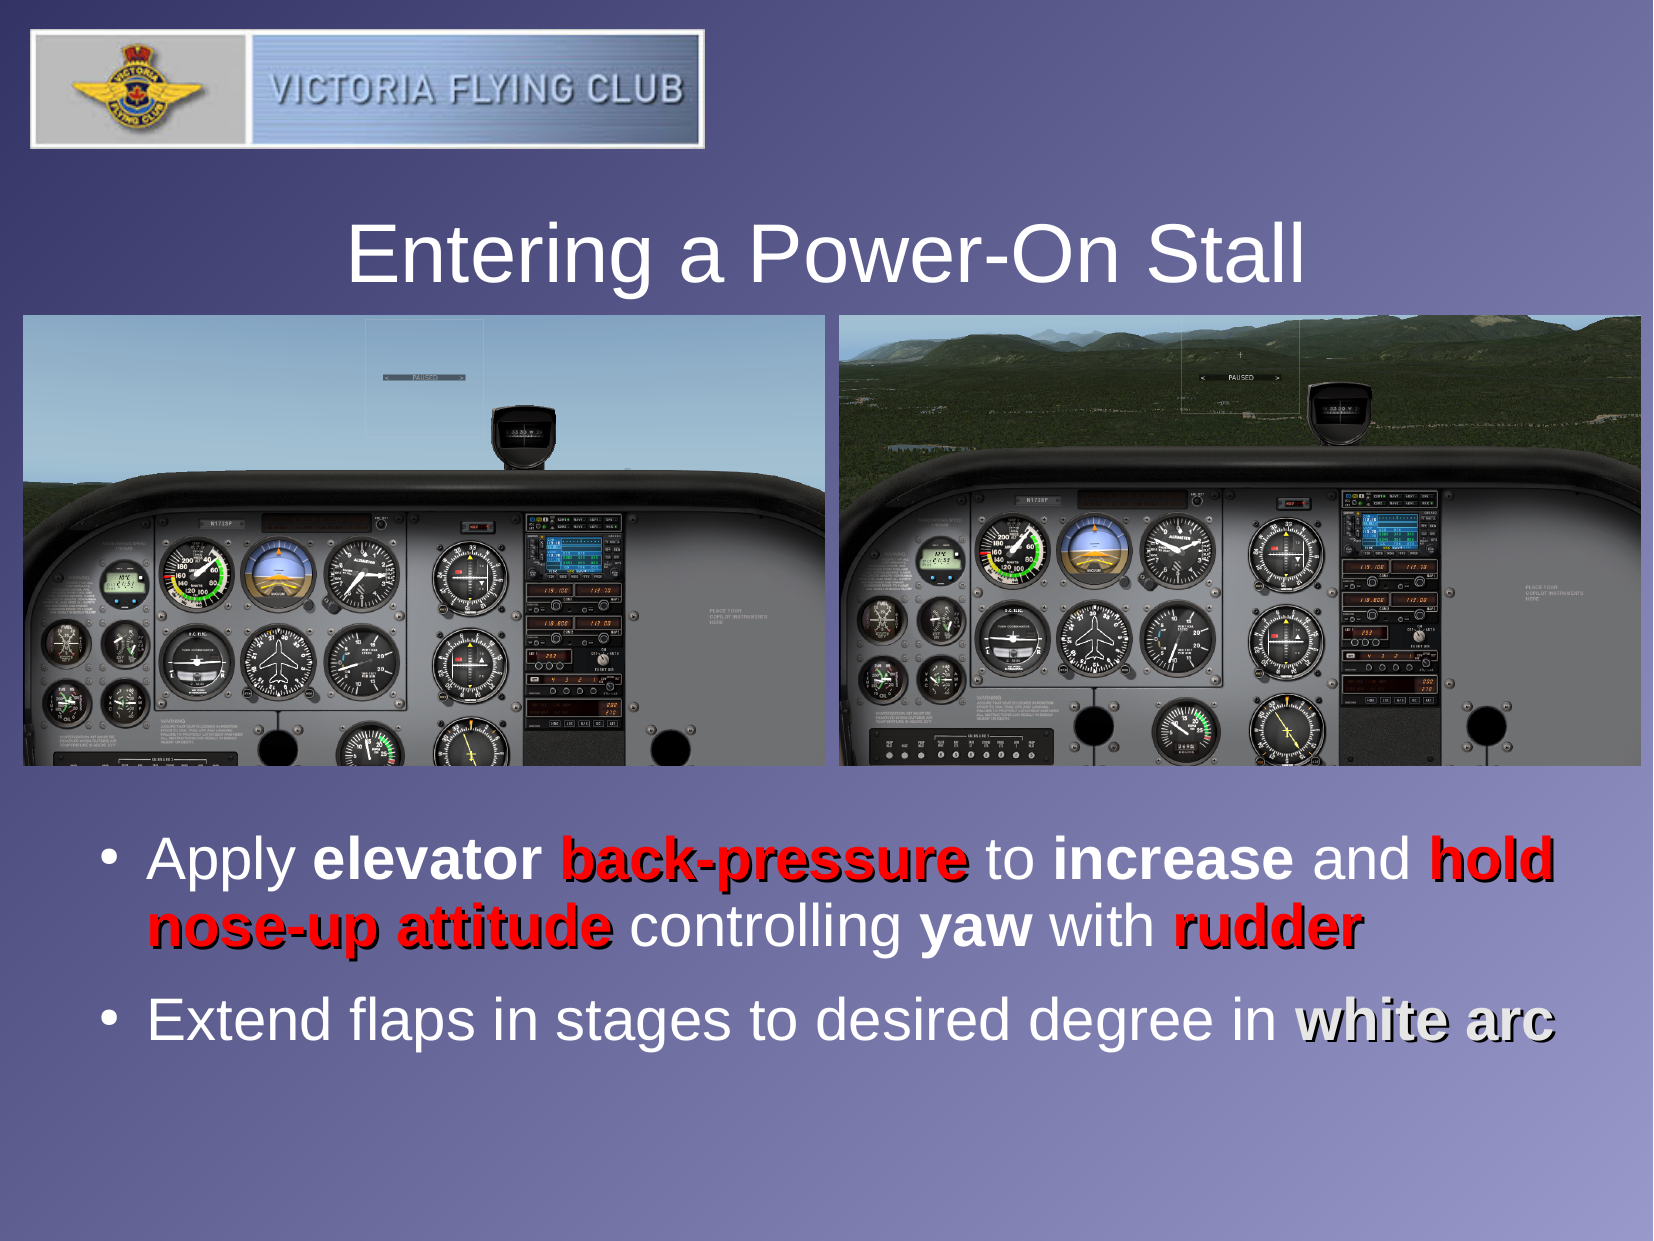

# Entering a Power-On Stall
Apply elevator back-pressure to increase and hold nose-up attitude controlling yaw with rudder
Extend flaps in stages to desired degree in white arc